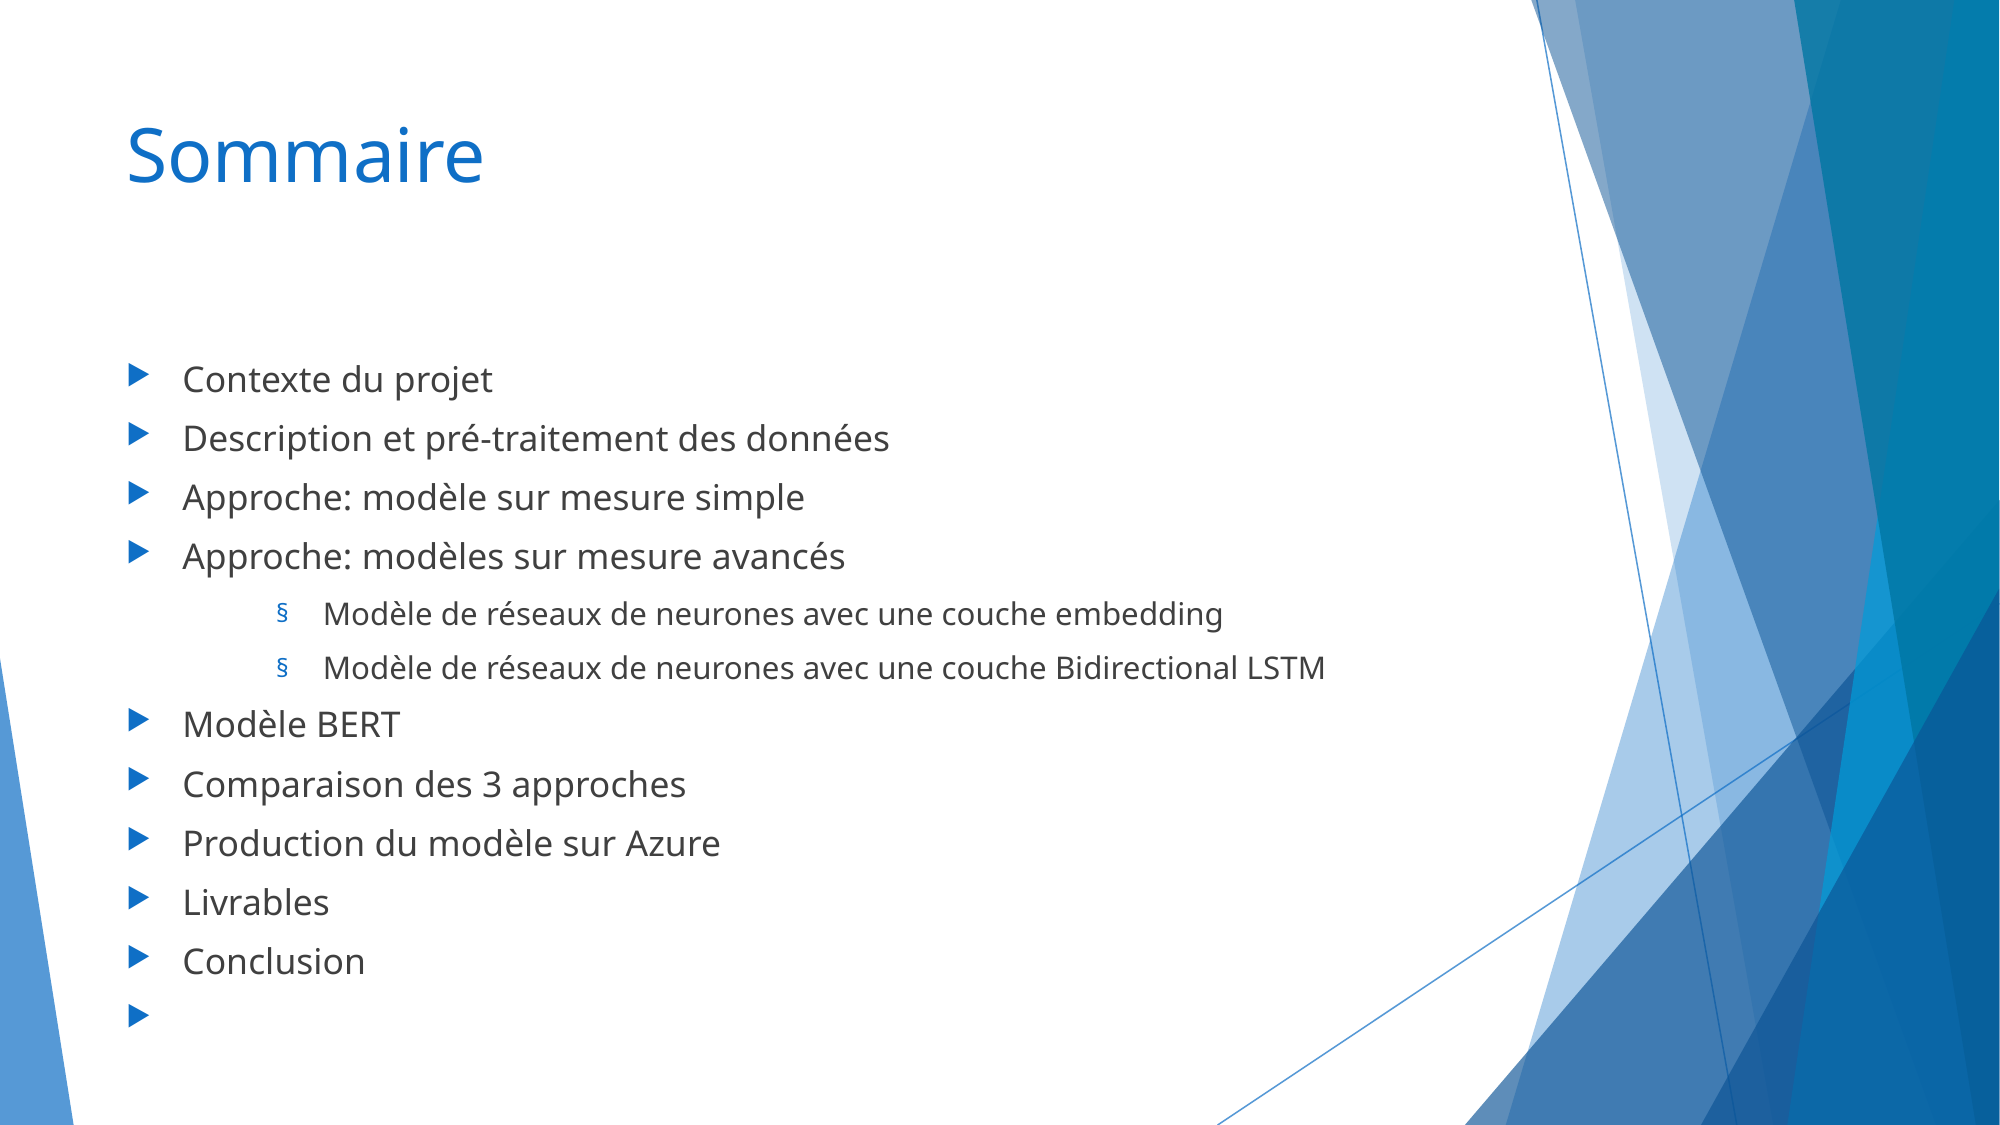

# Sommaire
Contexte du projet
Description et pré-traitement des données
Approche: modèle sur mesure simple
Approche: modèles sur mesure avancés
Modèle de réseaux de neurones avec une couche embedding
Modèle de réseaux de neurones avec une couche Bidirectional LSTM
Modèle BERT
Comparaison des 3 approches
Production du modèle sur Azure
Livrables
Conclusion